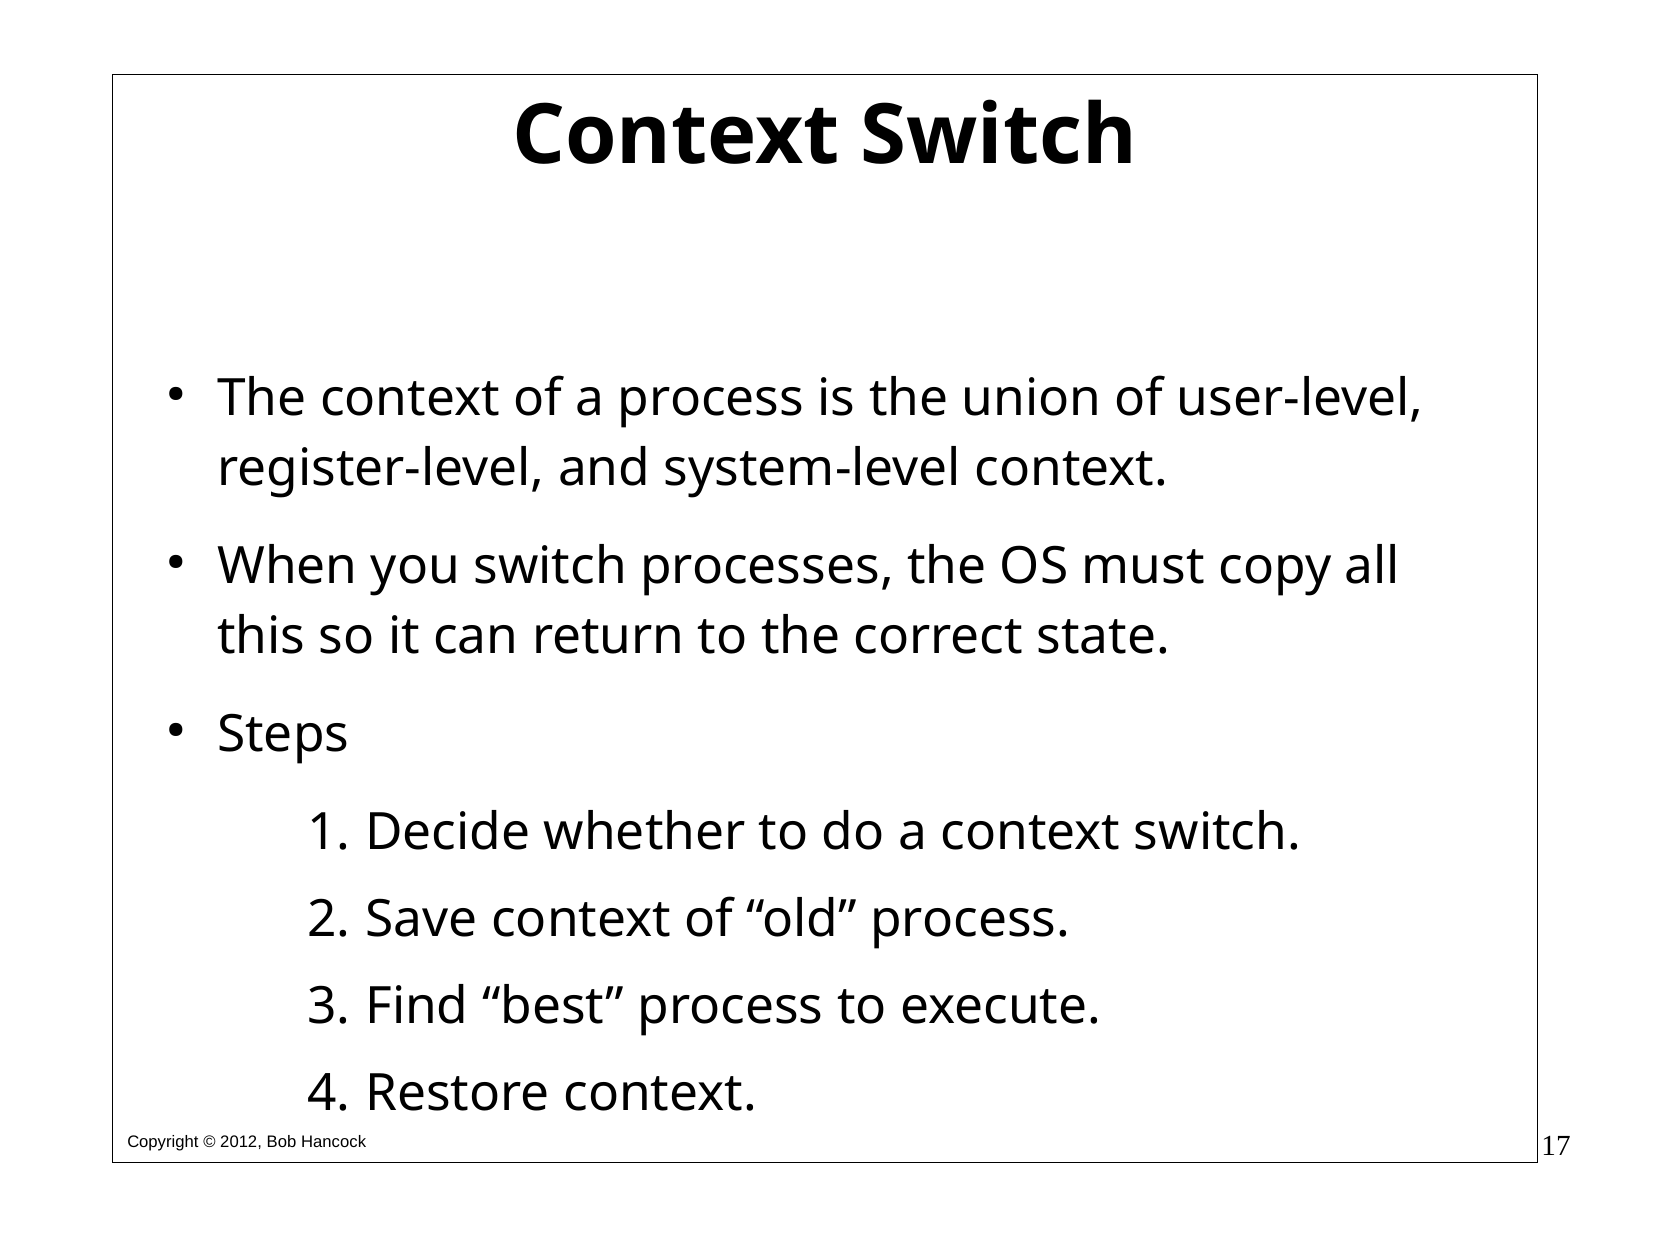

# Context Switch
The context of a process is the union of user-level, register-level, and system-level context.
When you switch processes, the OS must copy all this so it can return to the correct state.
Steps
 Decide whether to do a context switch.
 Save context of “old” process.
 Find “best” process to execute.
 Restore context.
Copyright © 2012, Bob Hancock
17